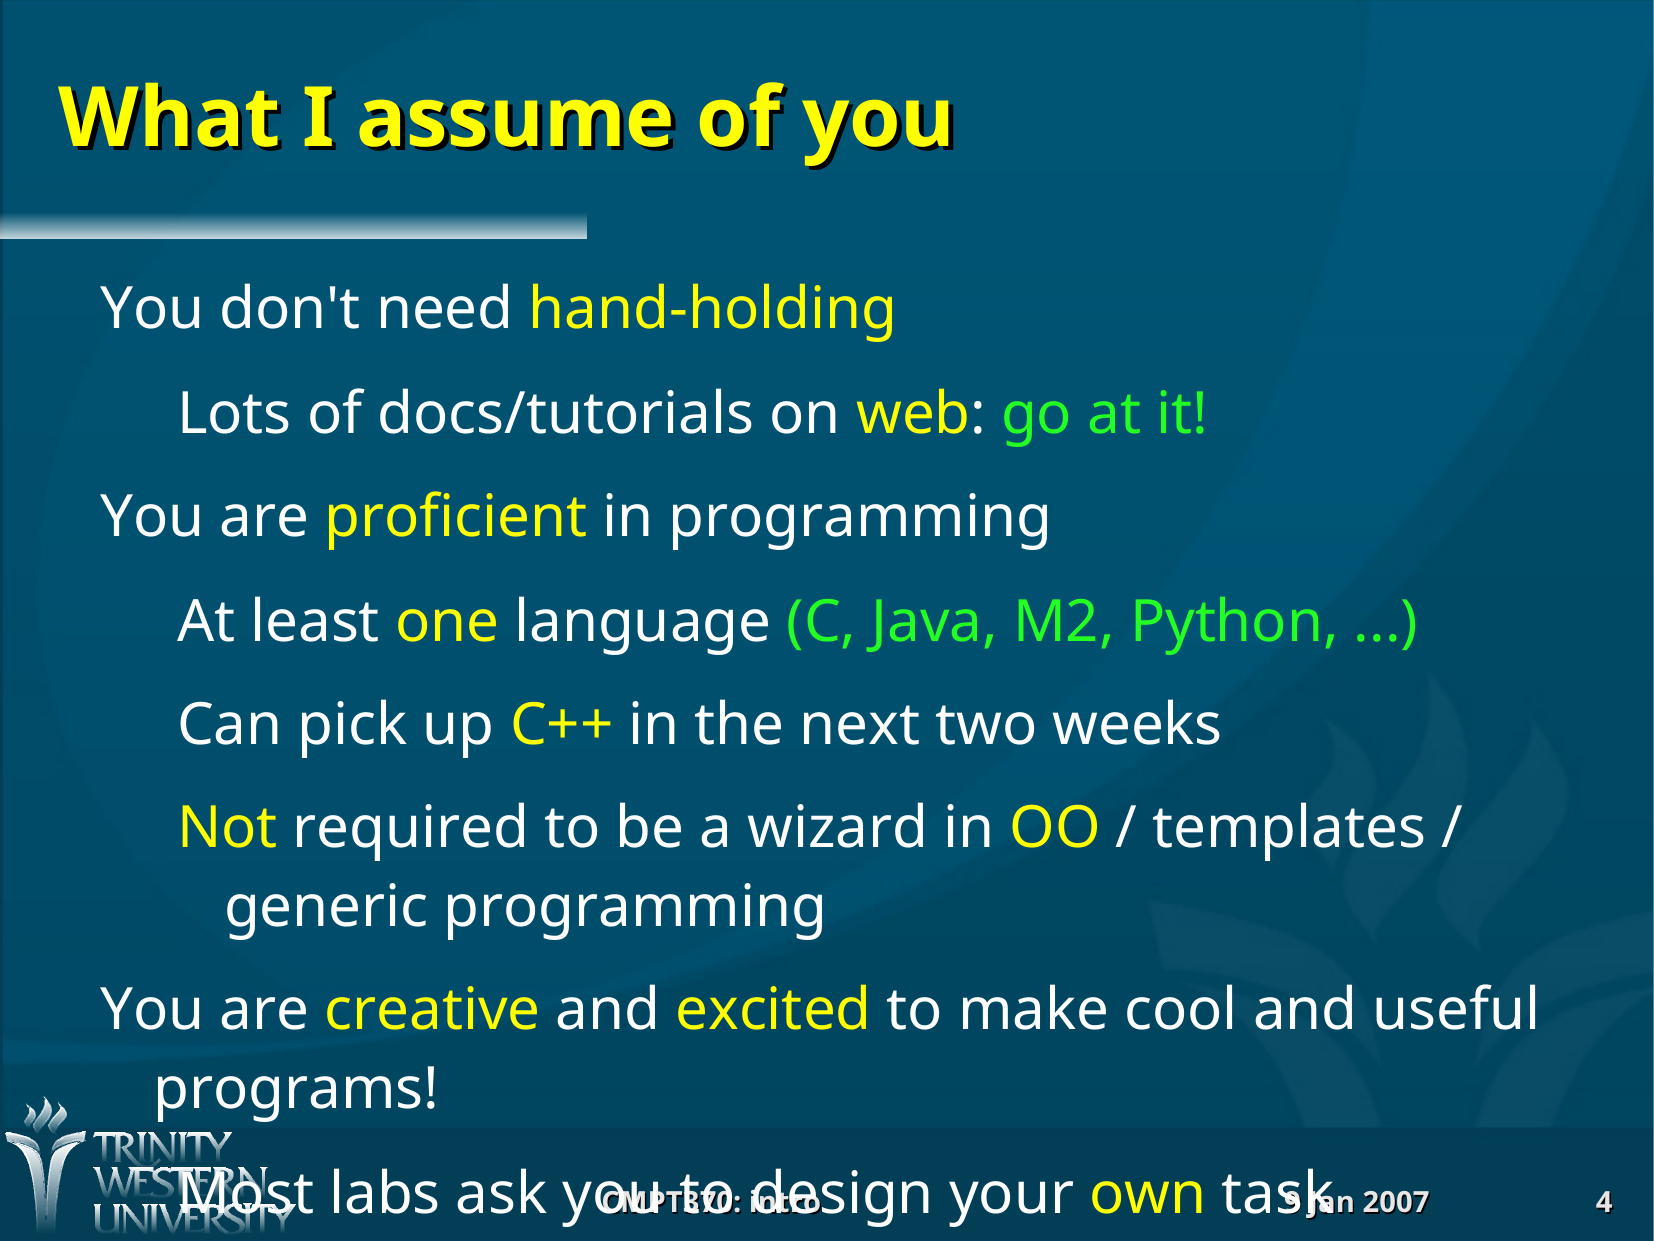

# What I assume of you
You don't need hand-holding
Lots of docs/tutorials on web: go at it!
You are proficient in programming
At least one language (C, Java, M2, Python, ...)
Can pick up C++ in the next two weeks
Not required to be a wizard in OO / templates / generic programming
You are creative and excited to make cool and useful programs!
Most labs ask you to design your own task
CMPT370: intro
9 Jan 2007
4